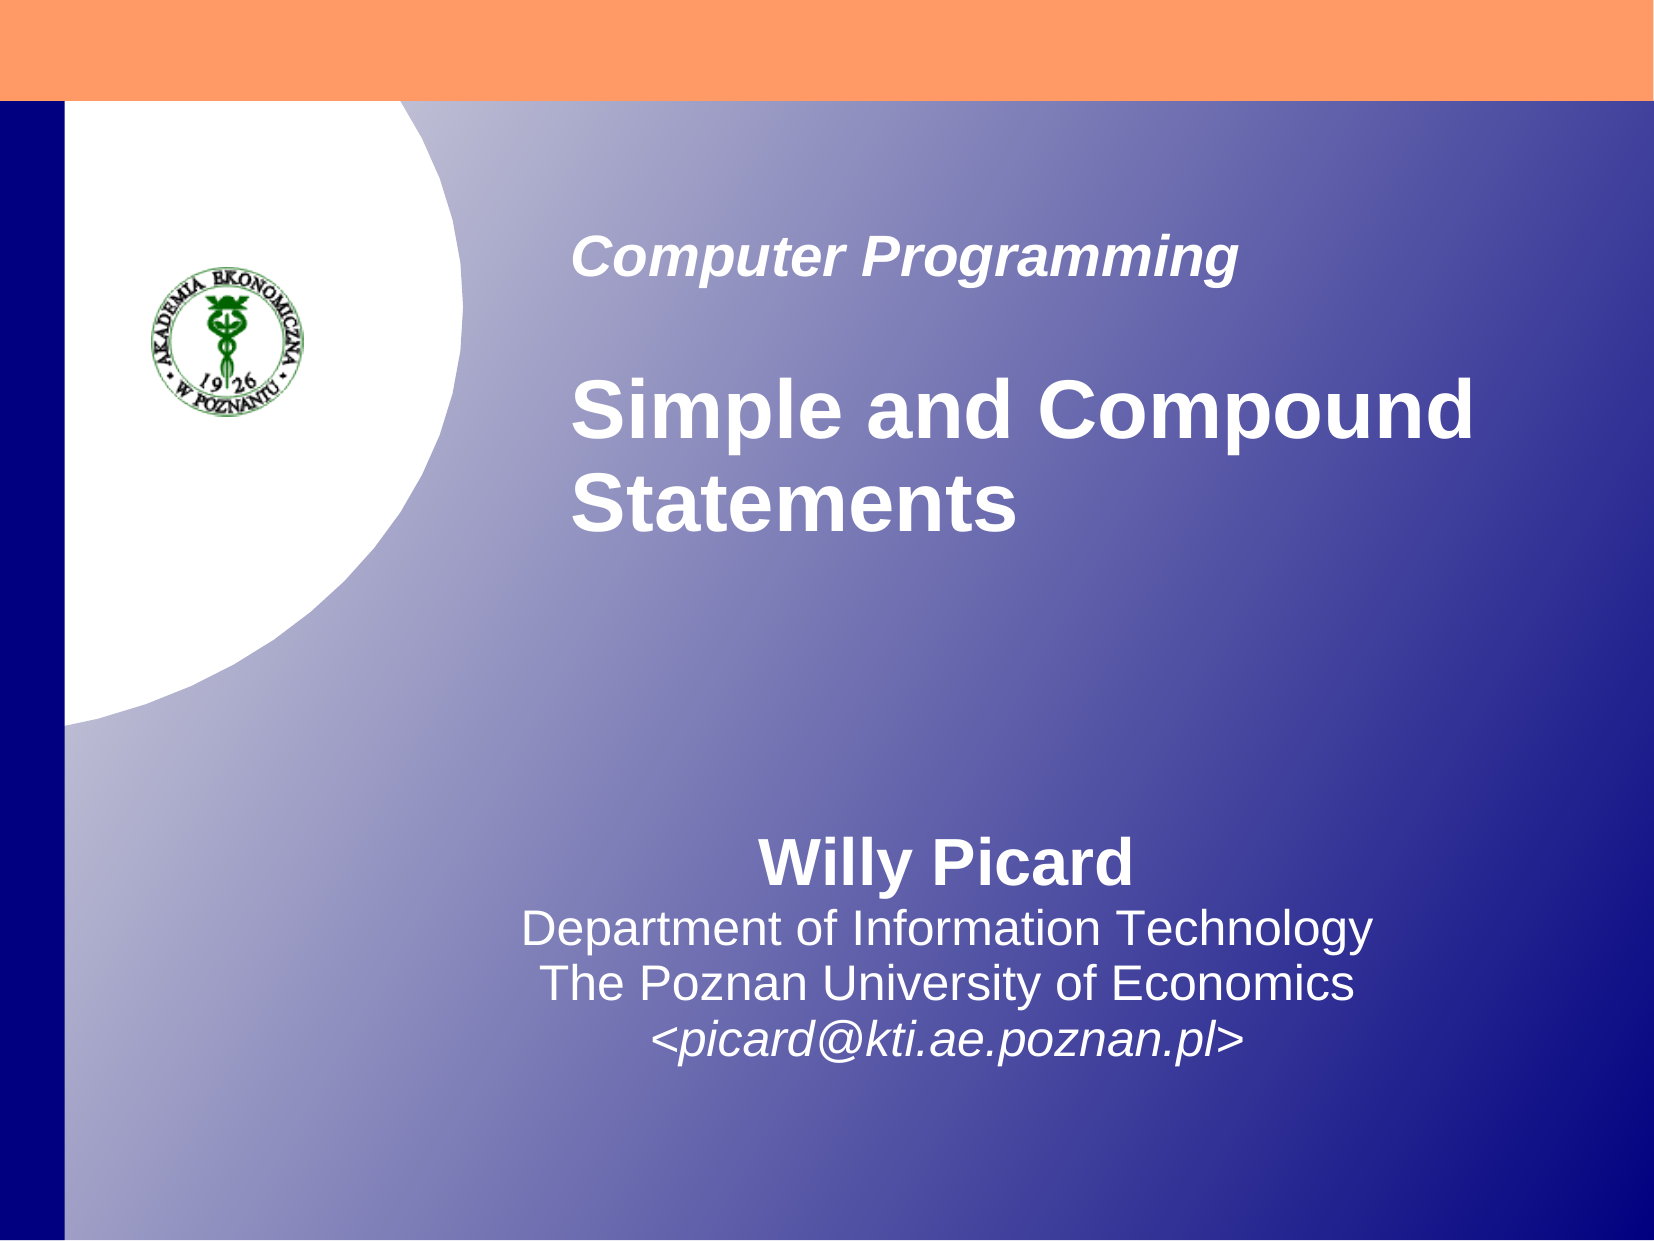

# Computer Programming Simple and Compound Statements